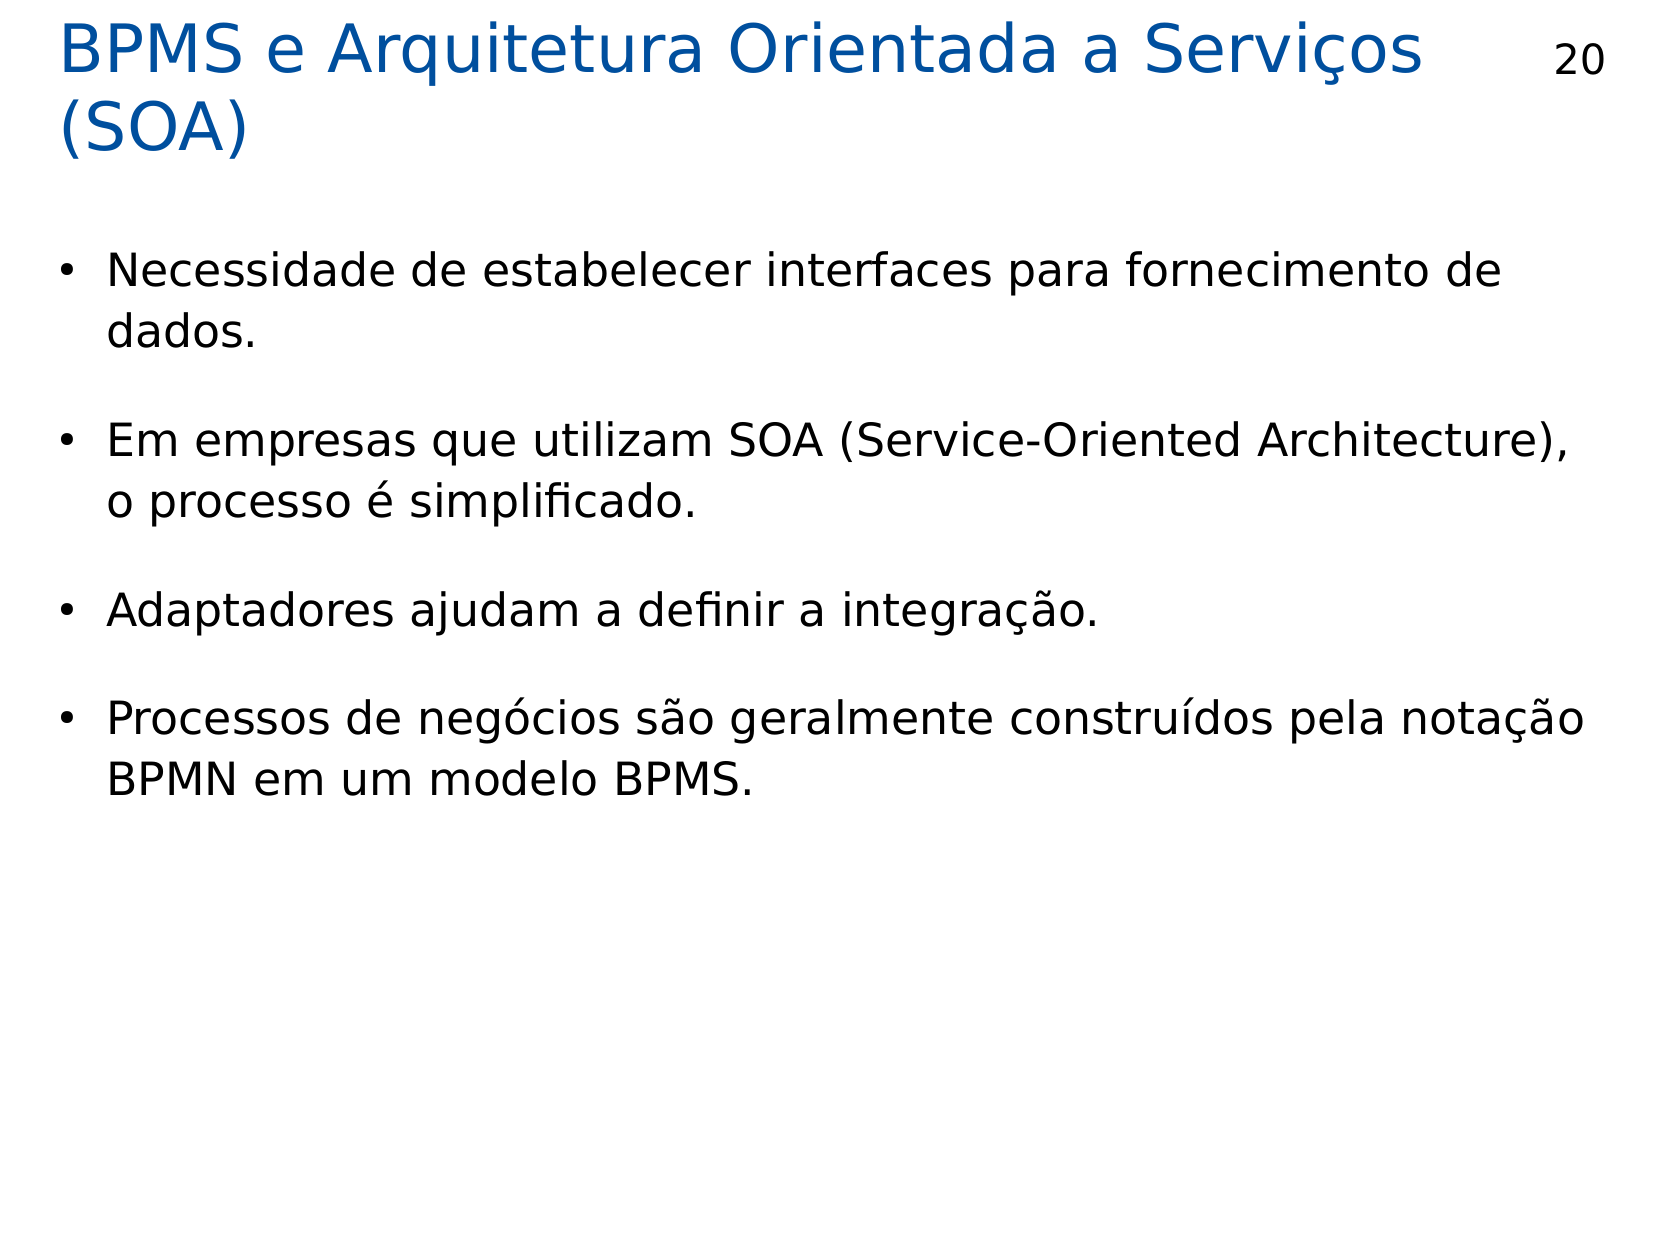

# BPMS e Arquitetura Orientada a Serviços (SOA)
20
Necessidade de estabelecer interfaces para fornecimento de dados.
Em empresas que utilizam SOA (Service-Oriented Architecture), o processo é simplificado.
Adaptadores ajudam a definir a integração.
Processos de negócios são geralmente construídos pela notação BPMN em um modelo BPMS.